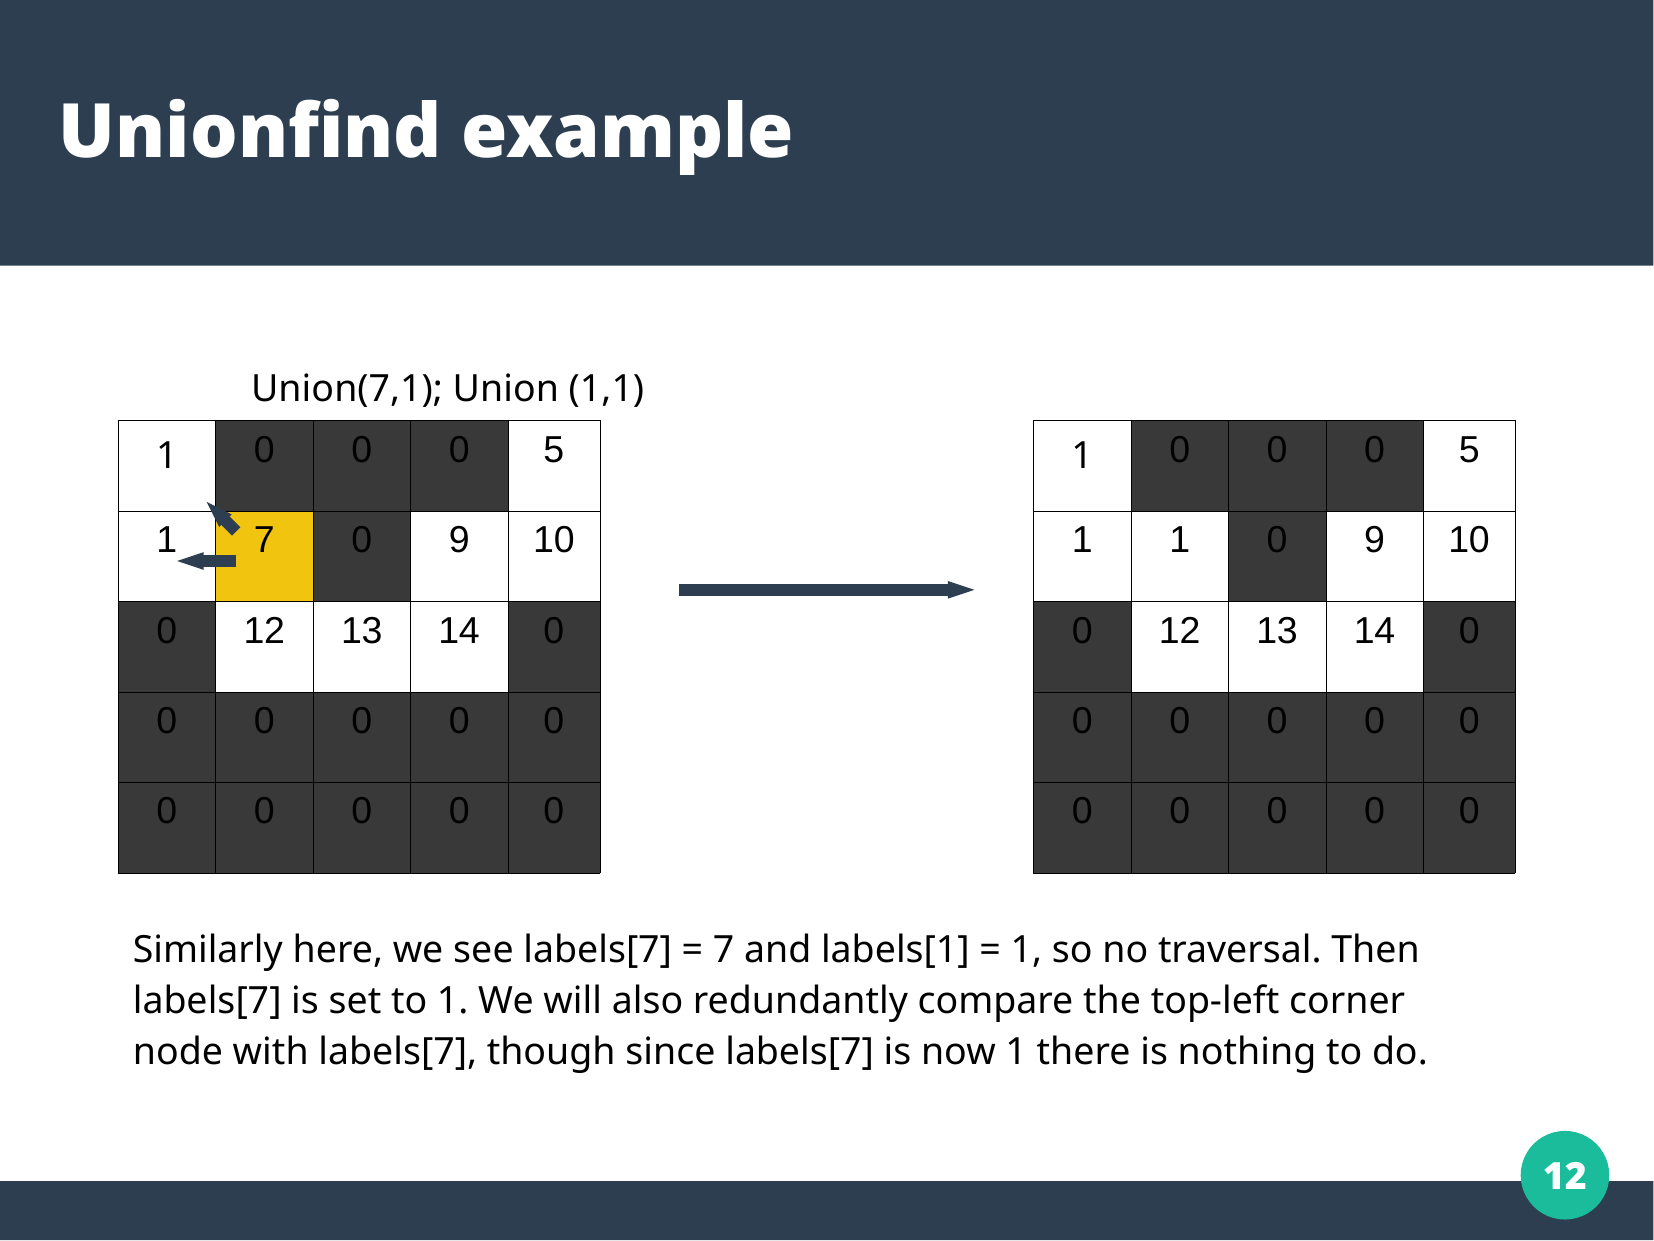

# Unionfind example
Union(7,1); Union (1,1)
| 1 | 0 | 0 | 0 | 5 |
| --- | --- | --- | --- | --- |
| 1 | 7 | 0 | 9 | 10 |
| 0 | 12 | 13 | 14 | 0 |
| 0 | 0 | 0 | 0 | 0 |
| 0 | 0 | 0 | 0 | 0 |
| 1 | 0 | 0 | 0 | 5 |
| --- | --- | --- | --- | --- |
| 1 | 1 | 0 | 9 | 10 |
| 0 | 12 | 13 | 14 | 0 |
| 0 | 0 | 0 | 0 | 0 |
| 0 | 0 | 0 | 0 | 0 |
Similarly here, we see labels[7] = 7 and labels[1] = 1, so no traversal. Then labels[7] is set to 1. We will also redundantly compare the top-left corner node with labels[7], though since labels[7] is now 1 there is nothing to do.
12